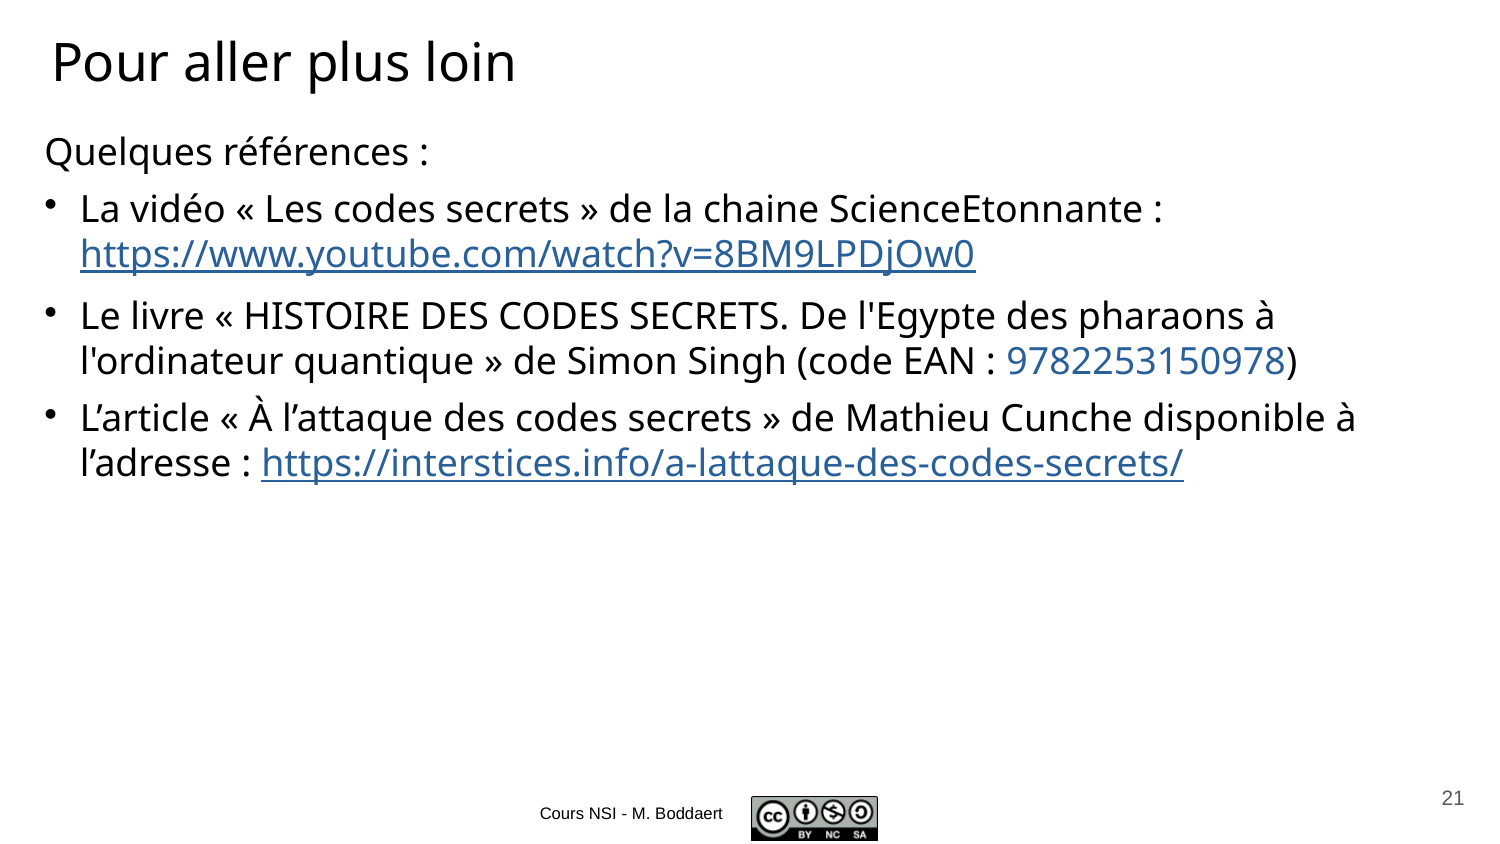

# Pour aller plus loin
Quelques références :
La vidéo « Les codes secrets » de la chaine ScienceEtonnante : https://www.youtube.com/watch?v=8BM9LPDjOw0
Le livre « HISTOIRE DES CODES SECRETS. De l'Egypte des pharaons à l'ordinateur quantique » de Simon Singh (code EAN : 9782253150978)
L’article « À l’attaque des codes secrets » de Mathieu Cunche disponible à l’adresse : https://interstices.info/a-lattaque-des-codes-secrets/